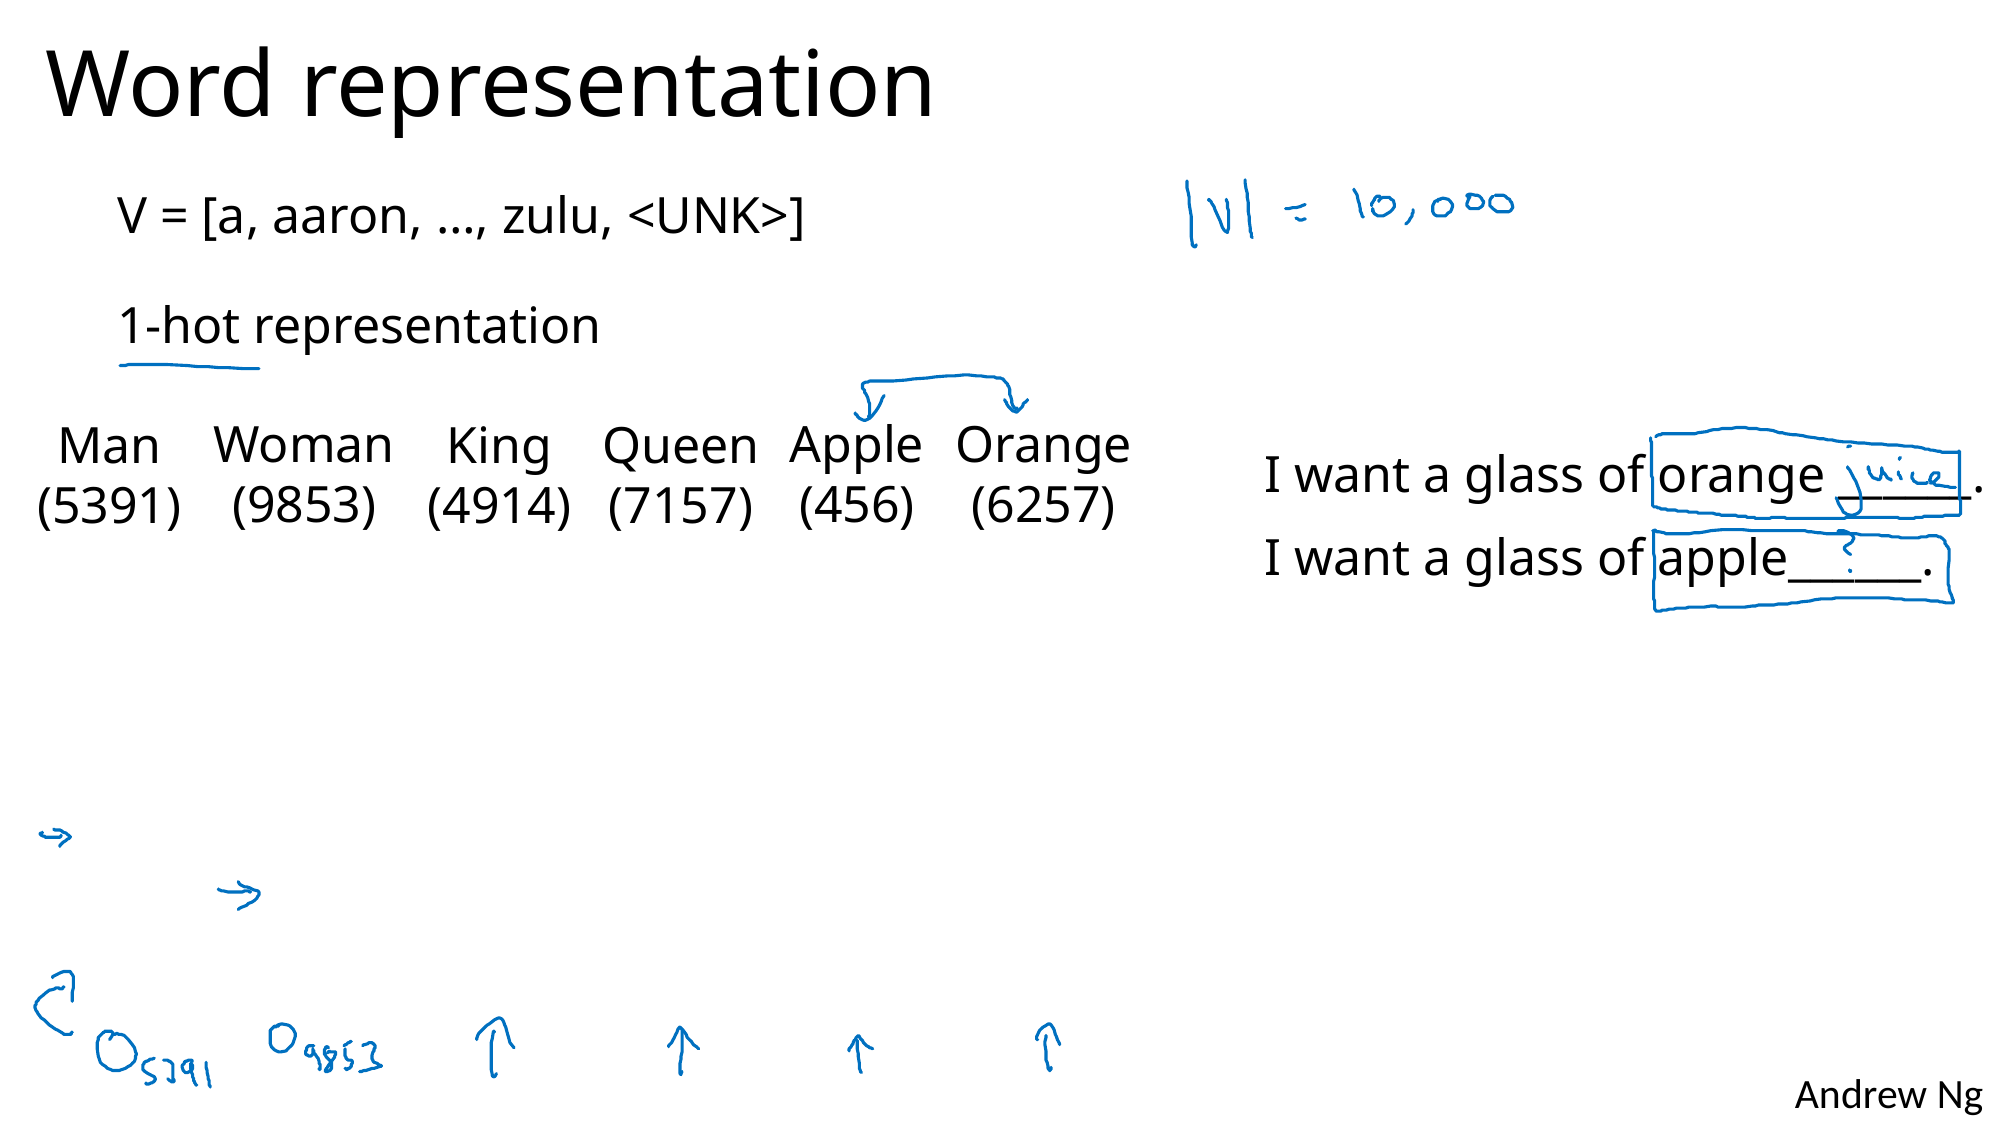

# Word representation
V = [a, aaron, …, zulu, <UNK>]
1-hot representation
Woman
(9853)
Apple
(456)
Orange
(6257)
Man
(5391)
King
(4914)
Queen
(7157)
I want a glass of orange ______.
I want a glass of apple______.